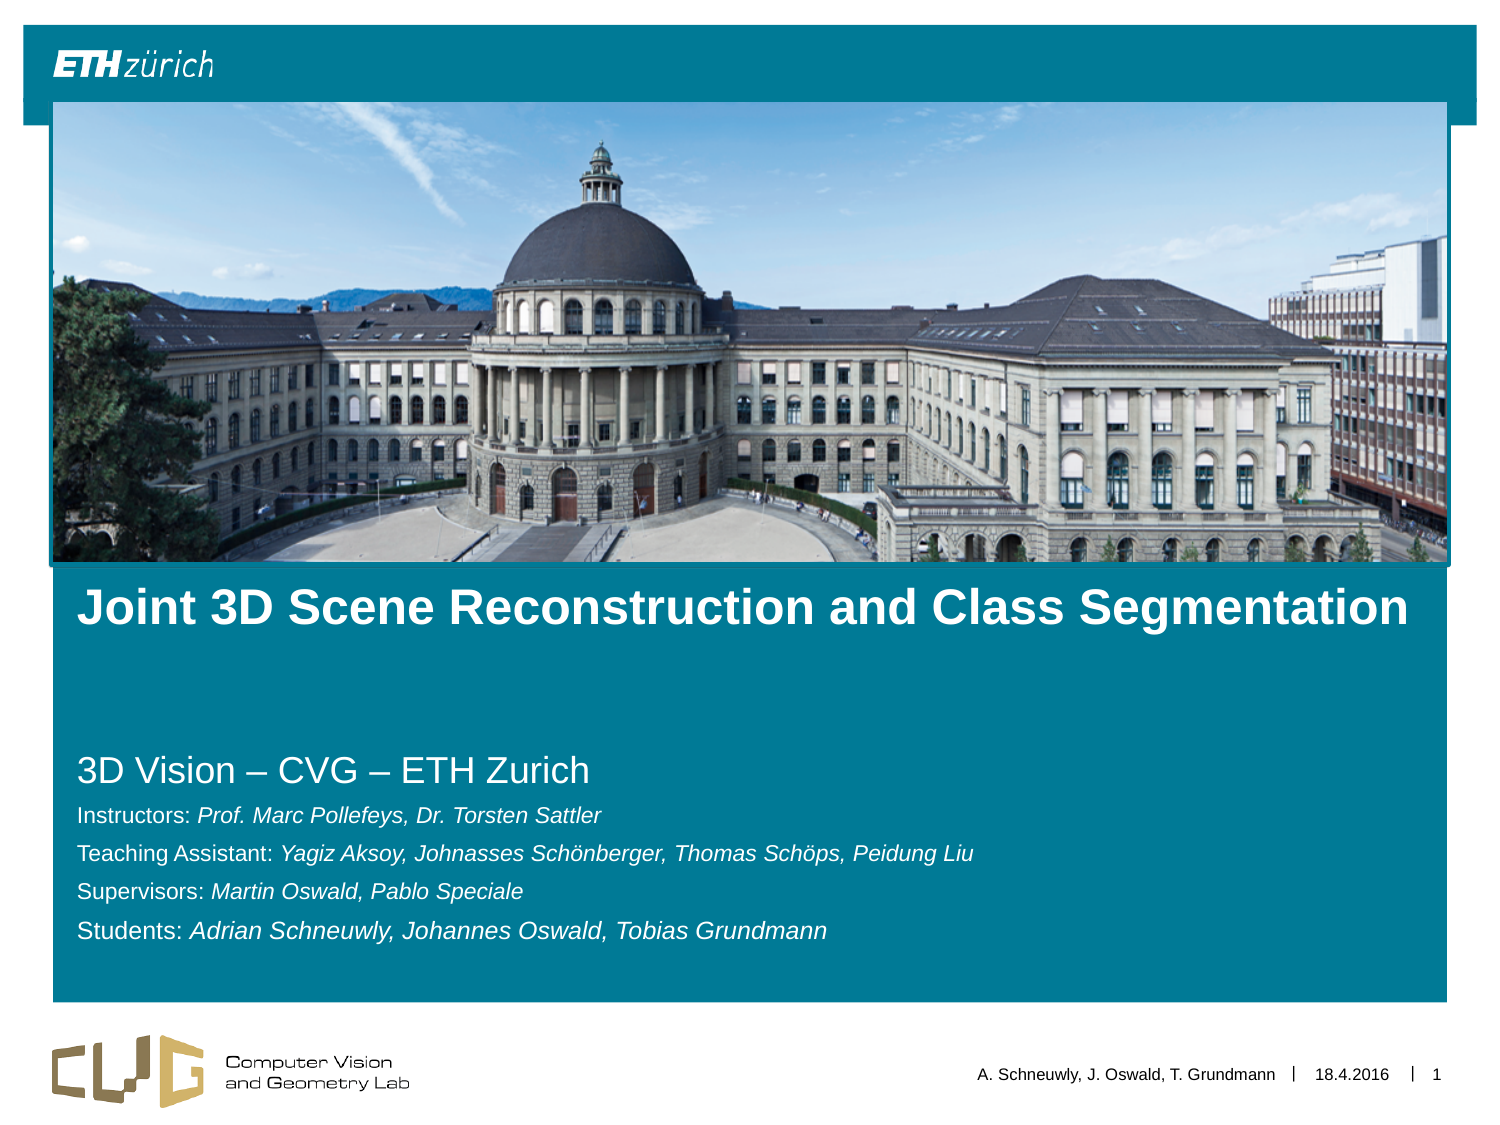

Joint 3D Scene Reconstruction and Class Segmentation
# 3D Vision – CVG – ETH Zurich
Instructors: Prof. Marc Pollefeys, Dr. Torsten Sattler
Teaching Assistant: Yagiz Aksoy, Johnasses Schönberger, Thomas Schöps, Peidung Liu
Supervisors: Martin Oswald, Pablo Speciale
Students: Adrian Schneuwly, Johannes Oswald, Tobias Grundmann
A. Schneuwly, J. Oswald, T. Grundmann
18.4.2016